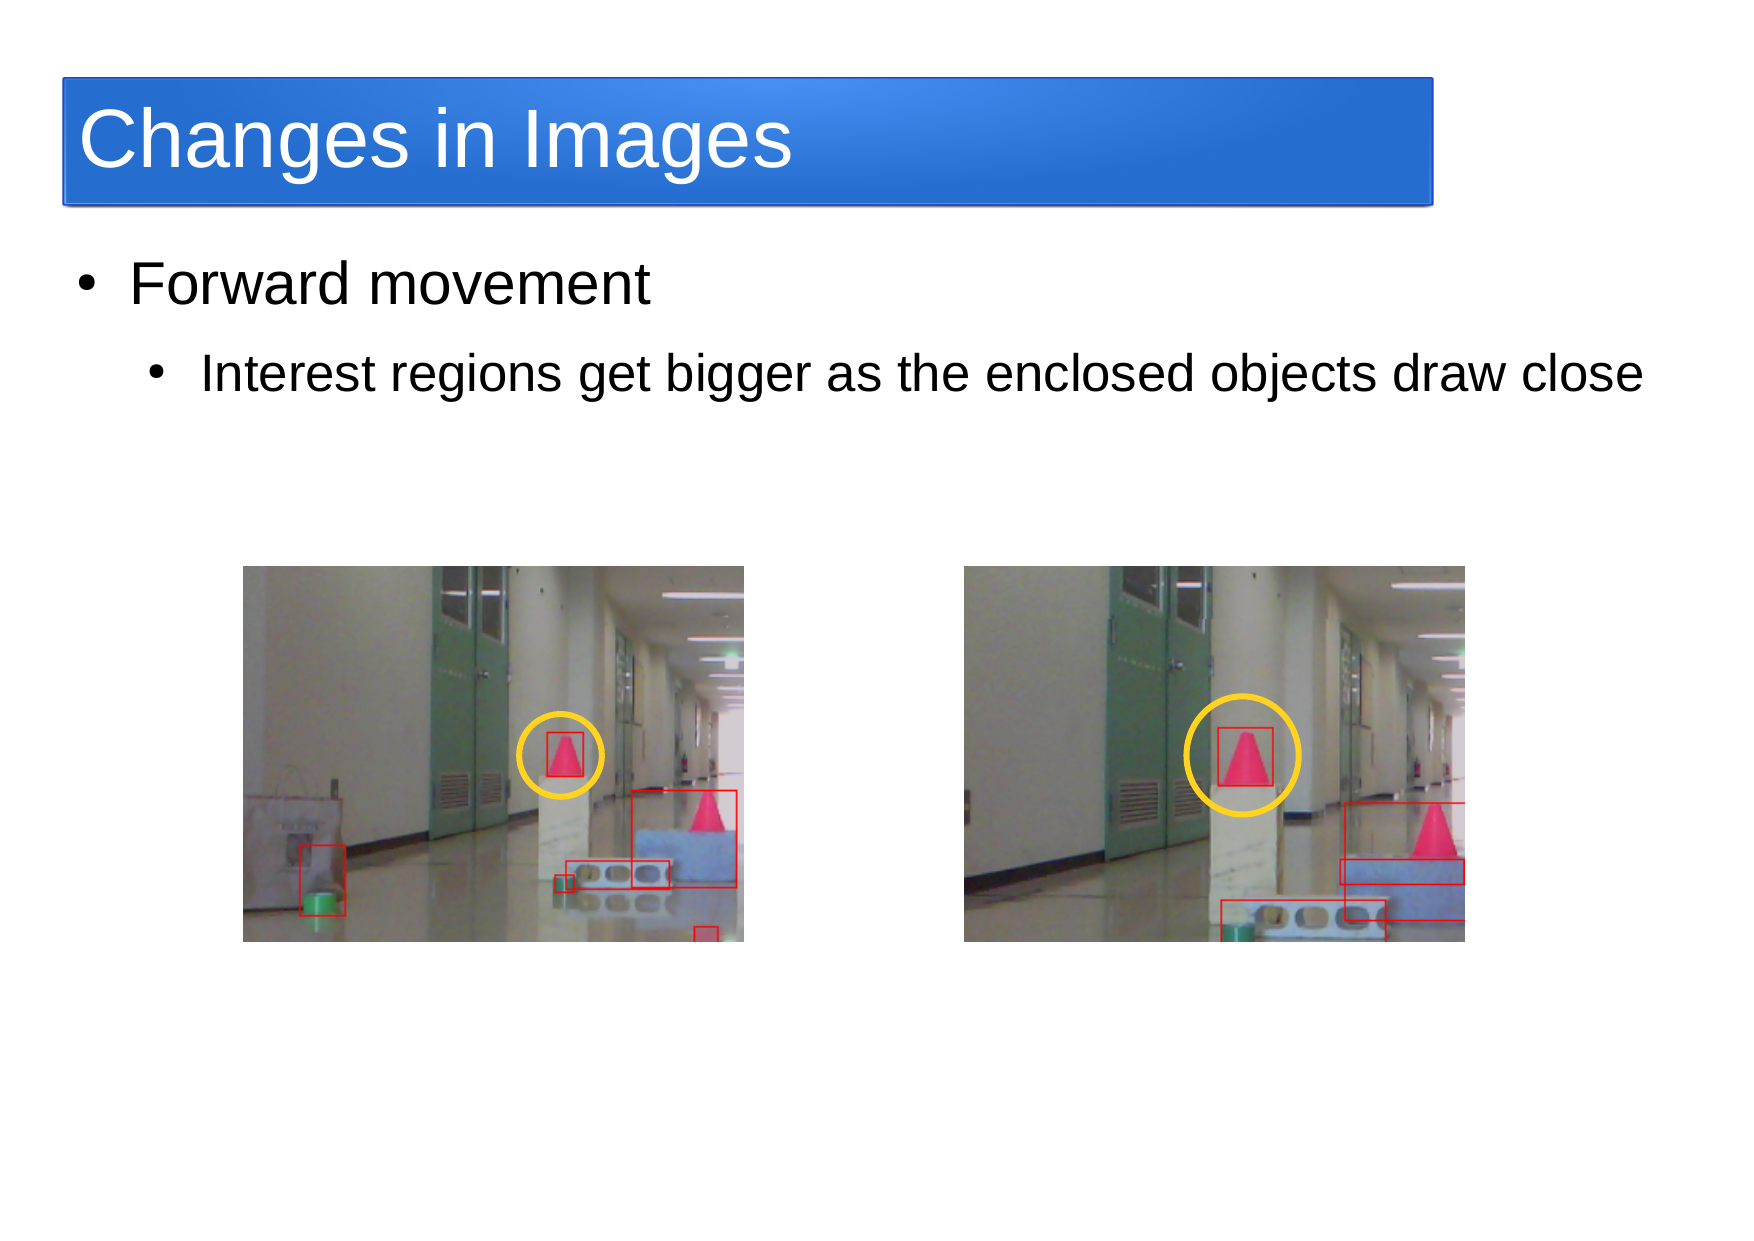

# Changes in Images
Forward movement
Interest regions get bigger as the enclosed objects draw close